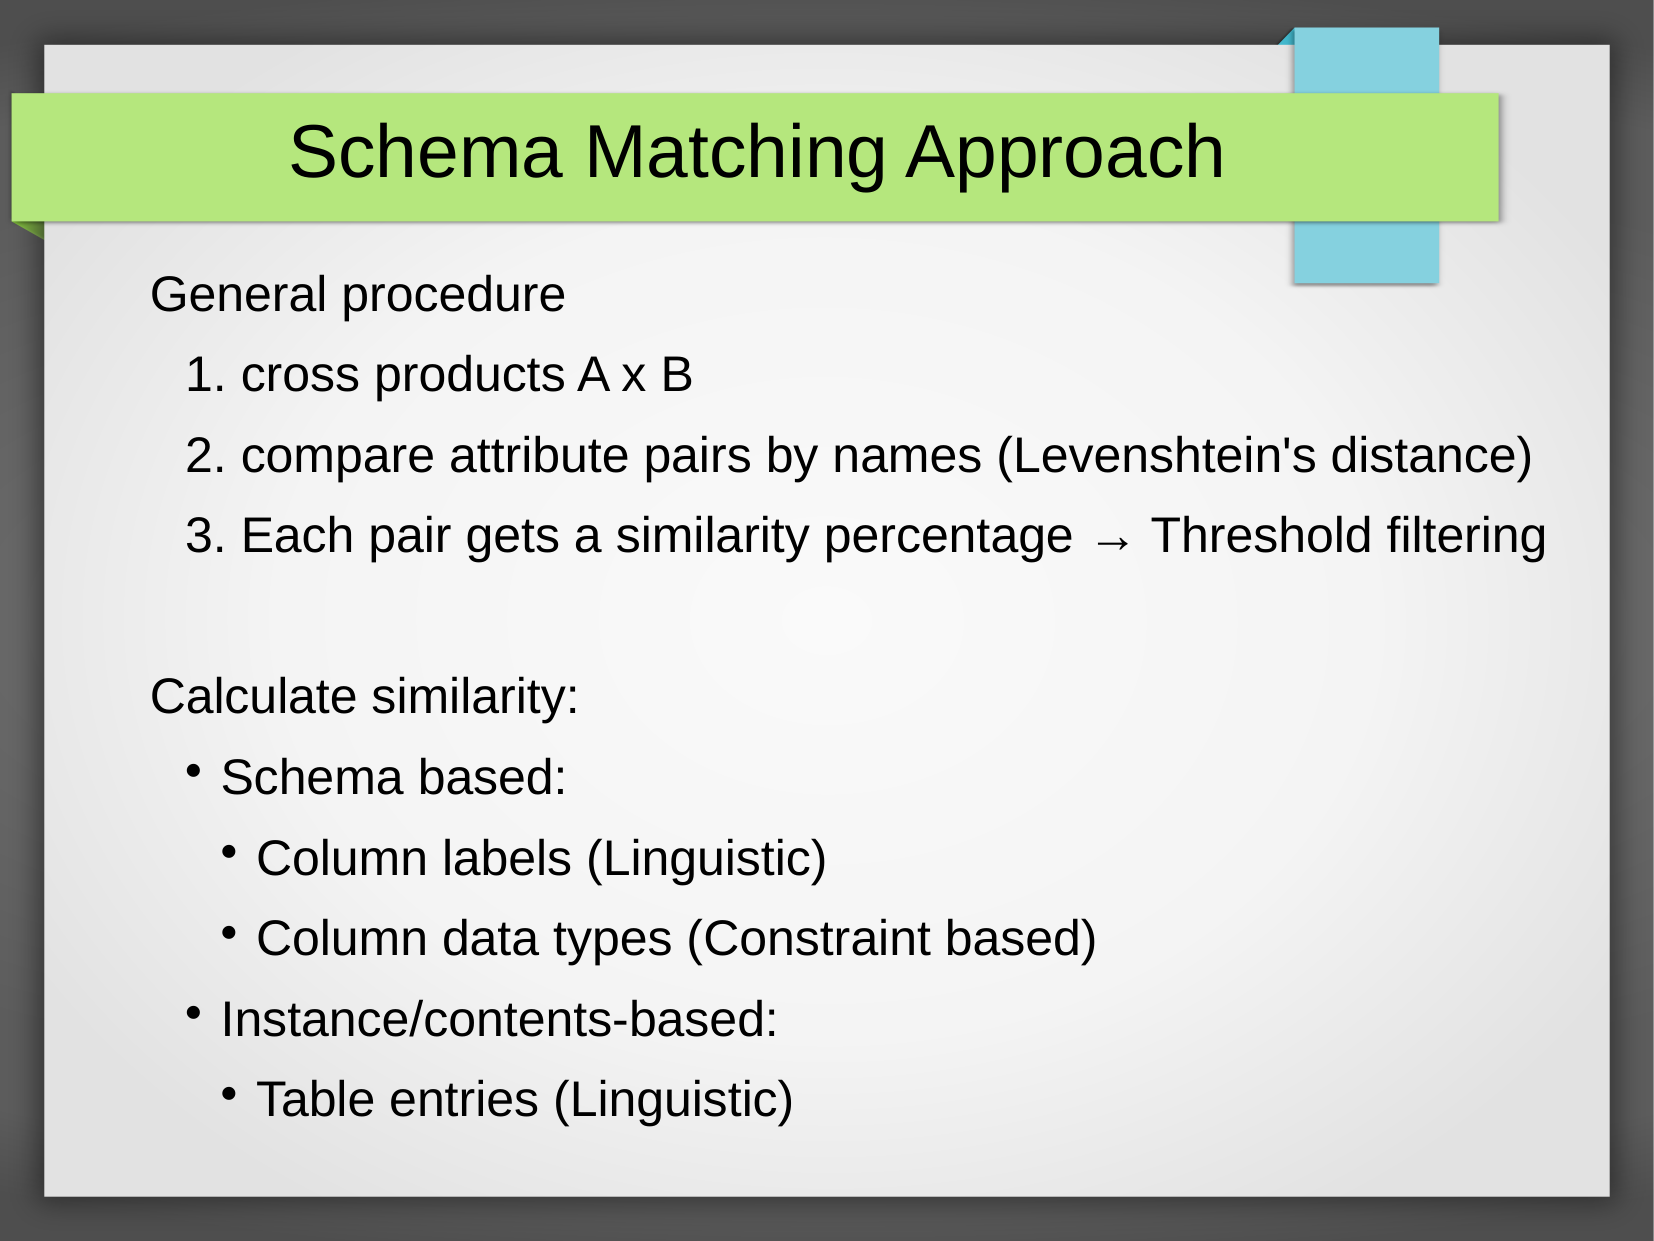

# Schema Matching Approach
General procedure
 cross products A x B
 compare attribute pairs by names (Levenshtein's distance)
 Each pair gets a similarity percentage → Threshold filtering
Calculate similarity:
Schema based:
Column labels (Linguistic)
Column data types (Constraint based)
Instance/contents-based:
Table entries (Linguistic)